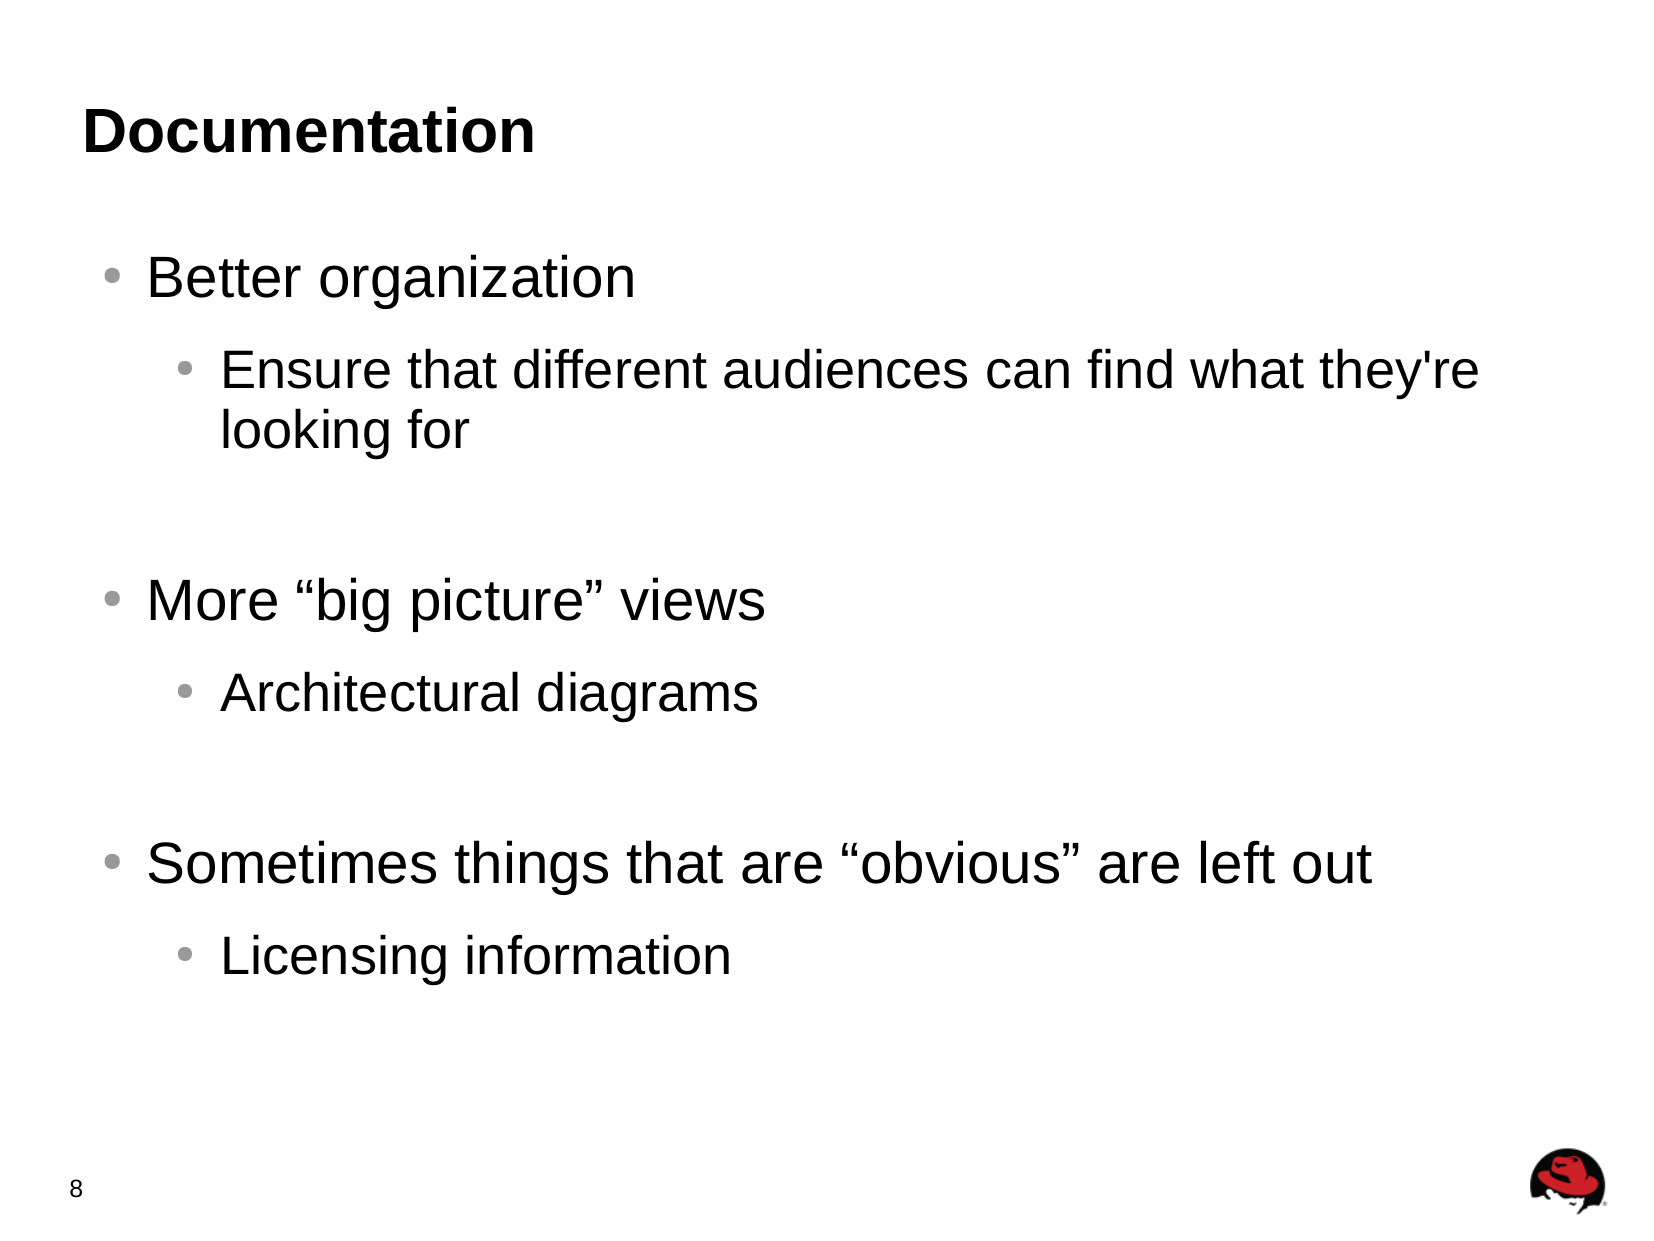

# Documentation
Better organization
Ensure that different audiences can find what they're looking for
More “big picture” views
Architectural diagrams
Sometimes things that are “obvious” are left out
Licensing information